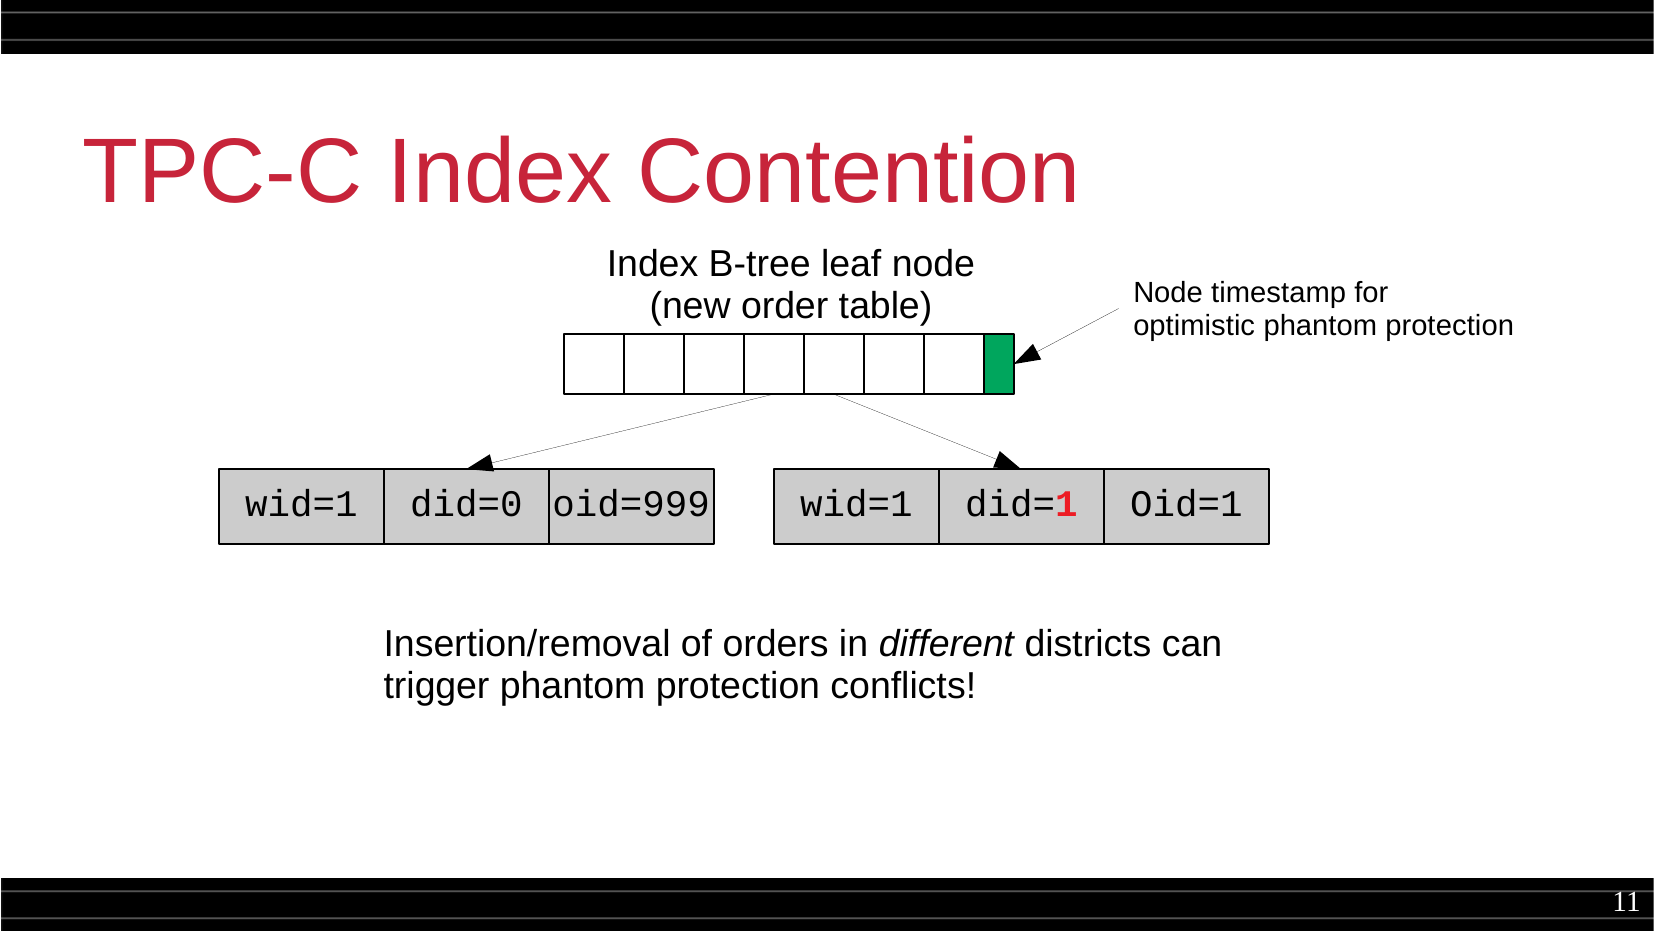

# TPC-C Index Contention
Index B-tree leaf node
(new order table)
Node timestamp for optimistic phantom protection
wid=1
did=0
oid=999
wid=1
did=1
Oid=1
Insertion/removal of orders in different districts can trigger phantom protection conflicts!